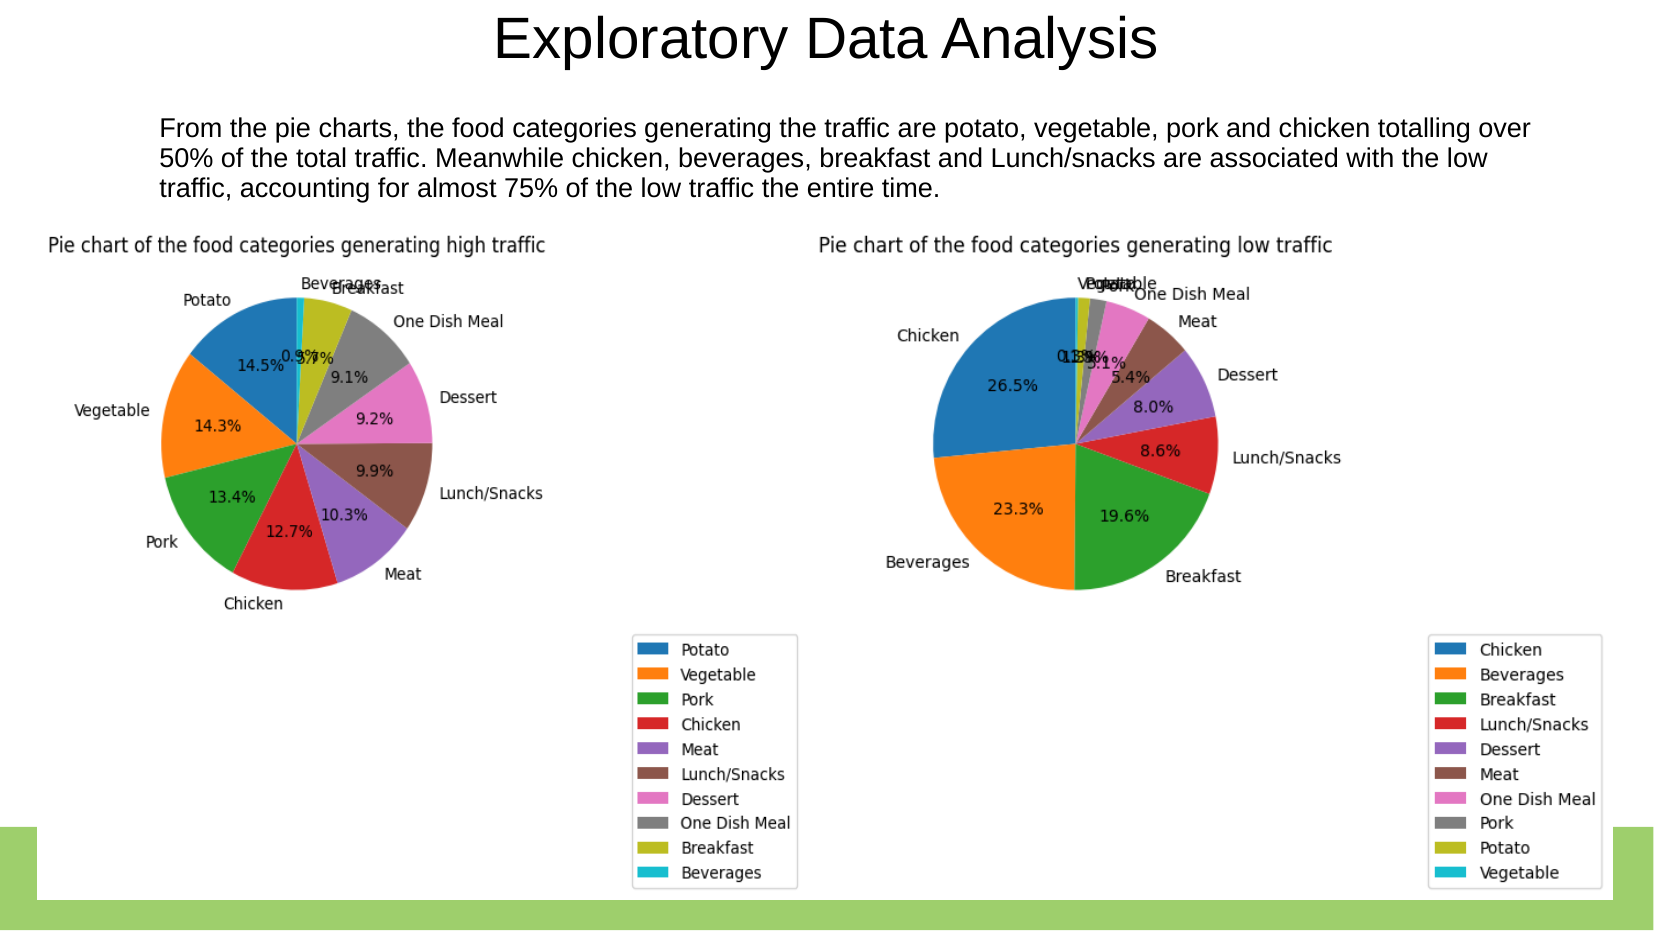

# Exploratory Data Analysis
From the pie charts, the food categories generating the traffic are potato, vegetable, pork and chicken totalling over 50% of the total traffic. Meanwhile chicken, beverages, breakfast and Lunch/snacks are associated with the low traffic, accounting for almost 75% of the low traffic the entire time.